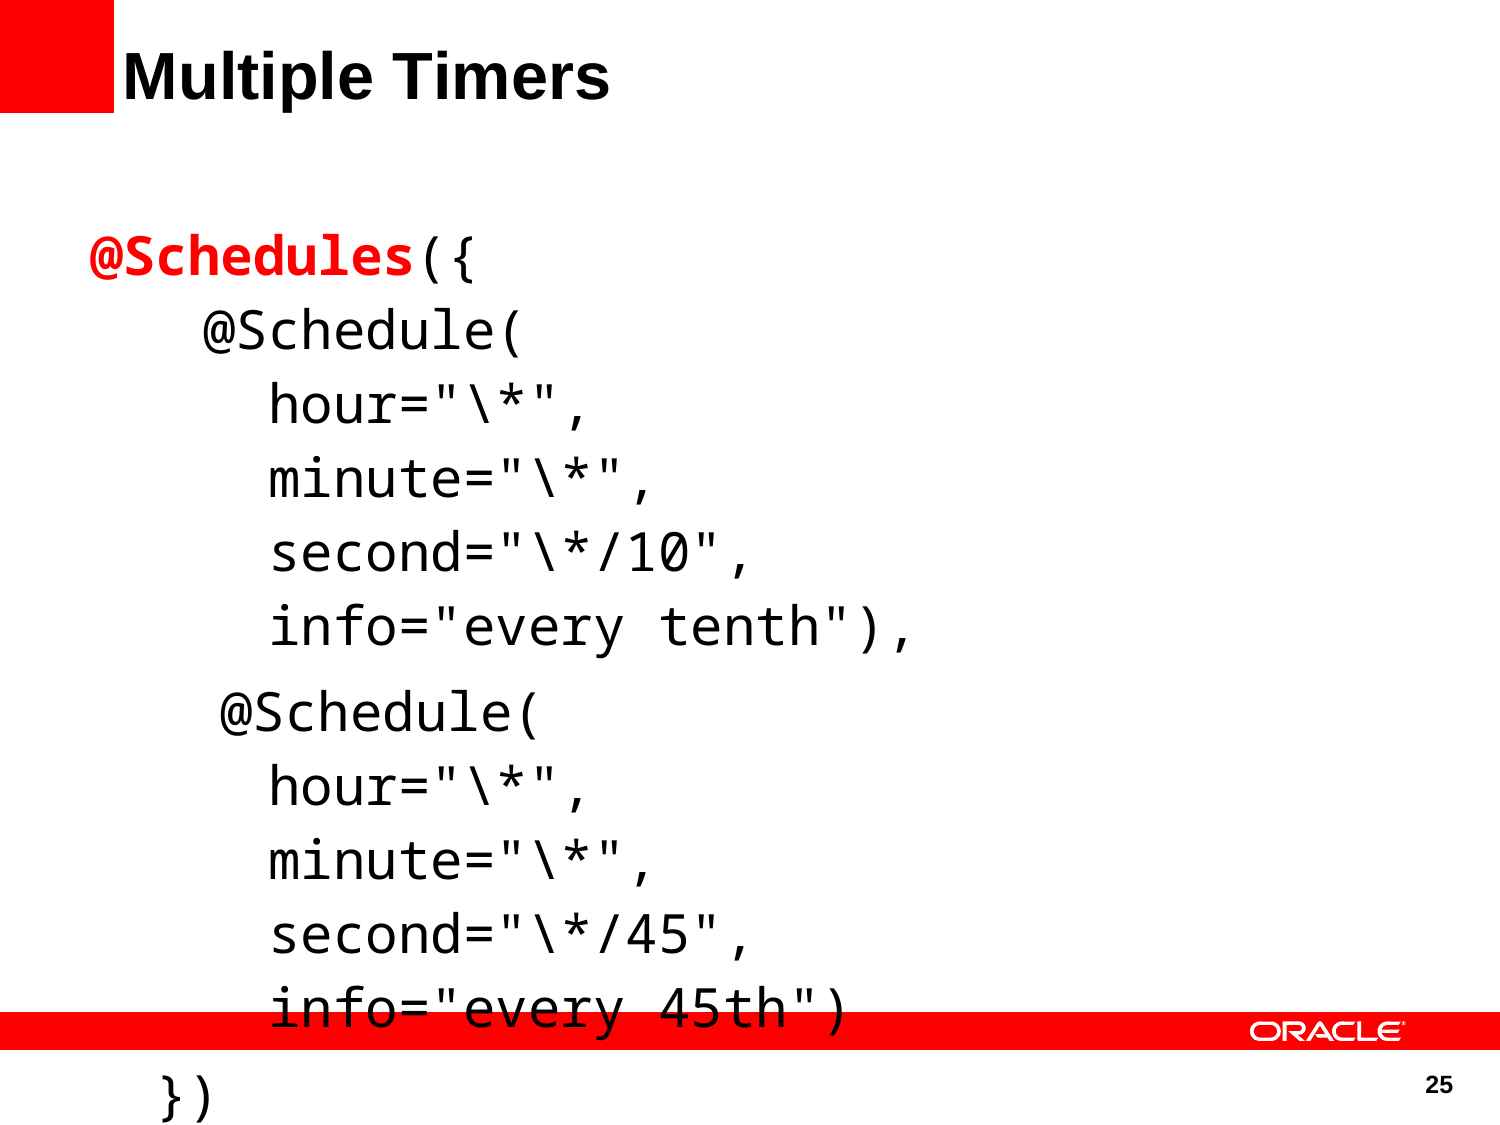

# Multiple Timers
@Schedules({
 @Schedule(
 hour="\*",
 minute="\*",
 second="\*/10",
 info="every tenth"),
 @Schedule(
 hour="\*",
 minute="\*",
 second="\*/45",
 info="every 45th")
 })